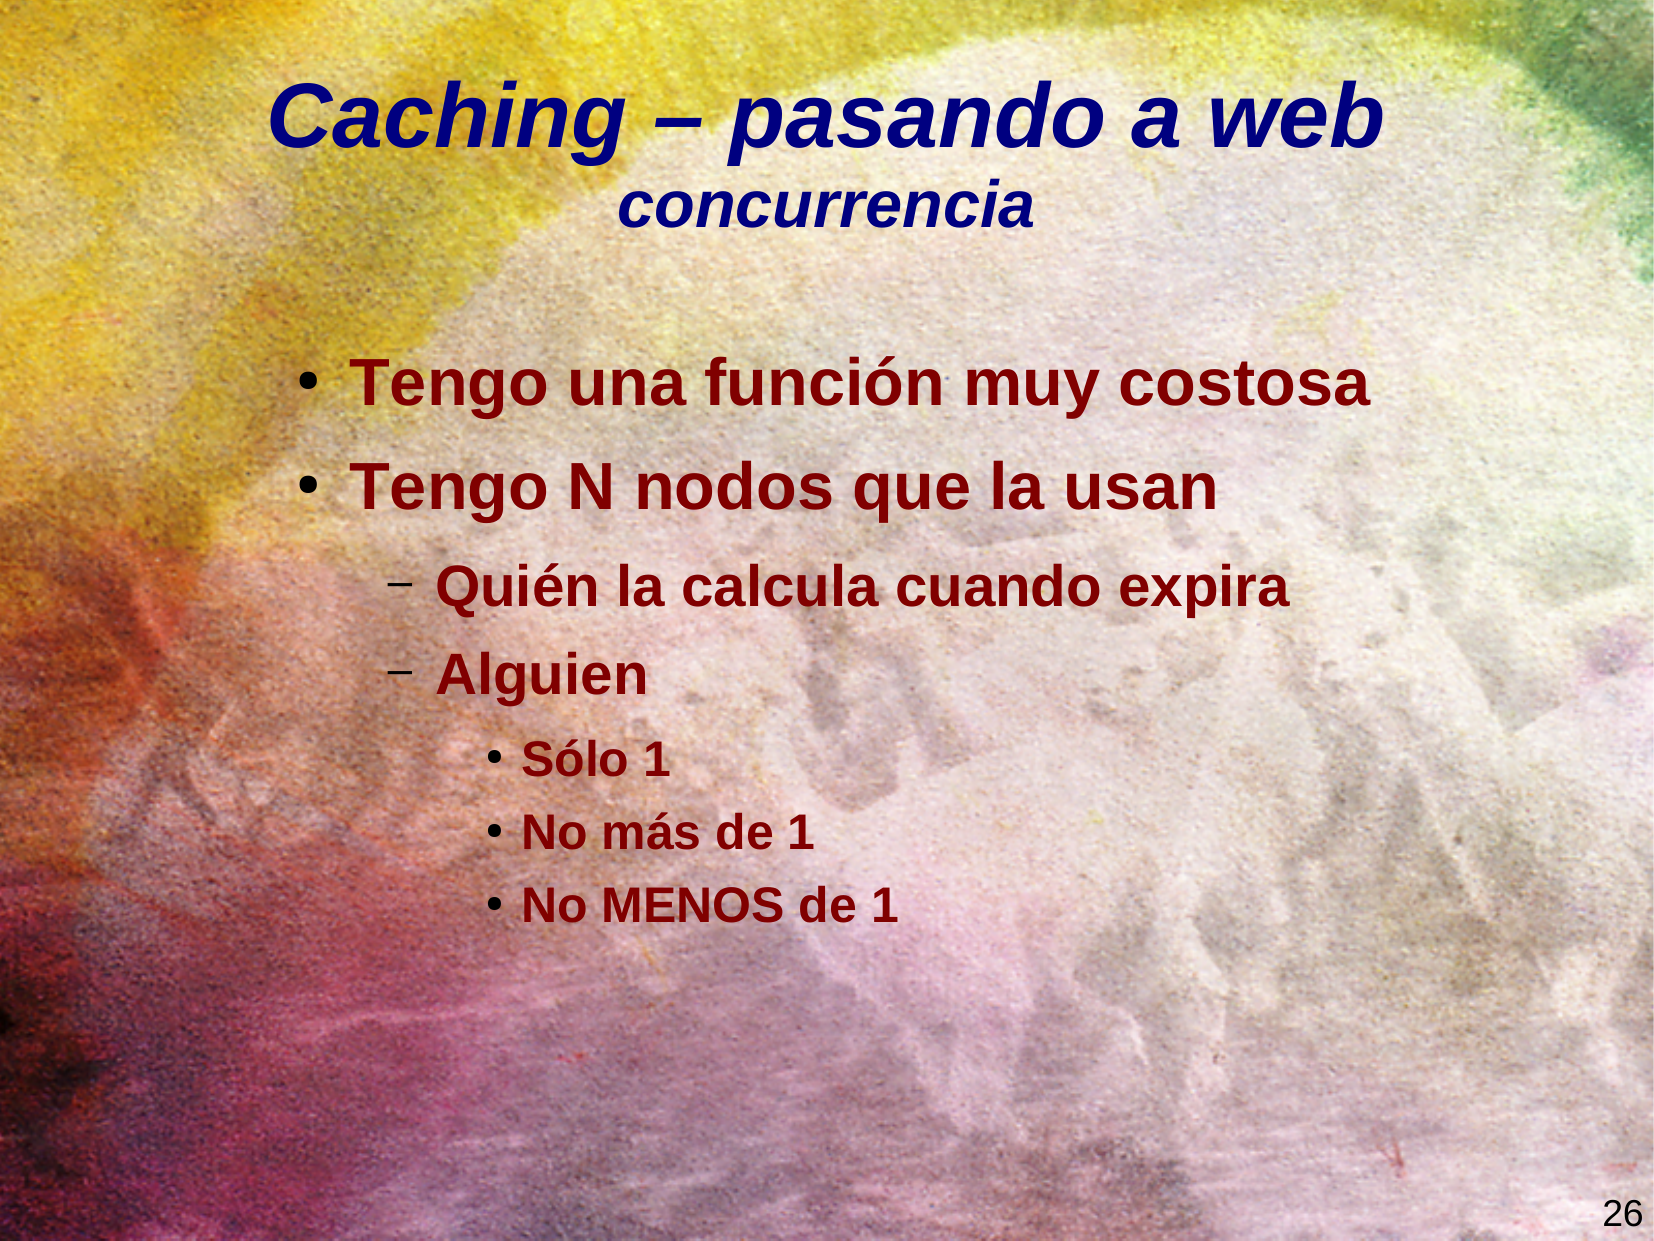

# Caching – pasando a web concurrencia
Tengo una función muy costosa
Tengo N nodos que la usan
Quién la calcula cuando expira
Alguien
Sólo 1
No más de 1
No MENOS de 1
26